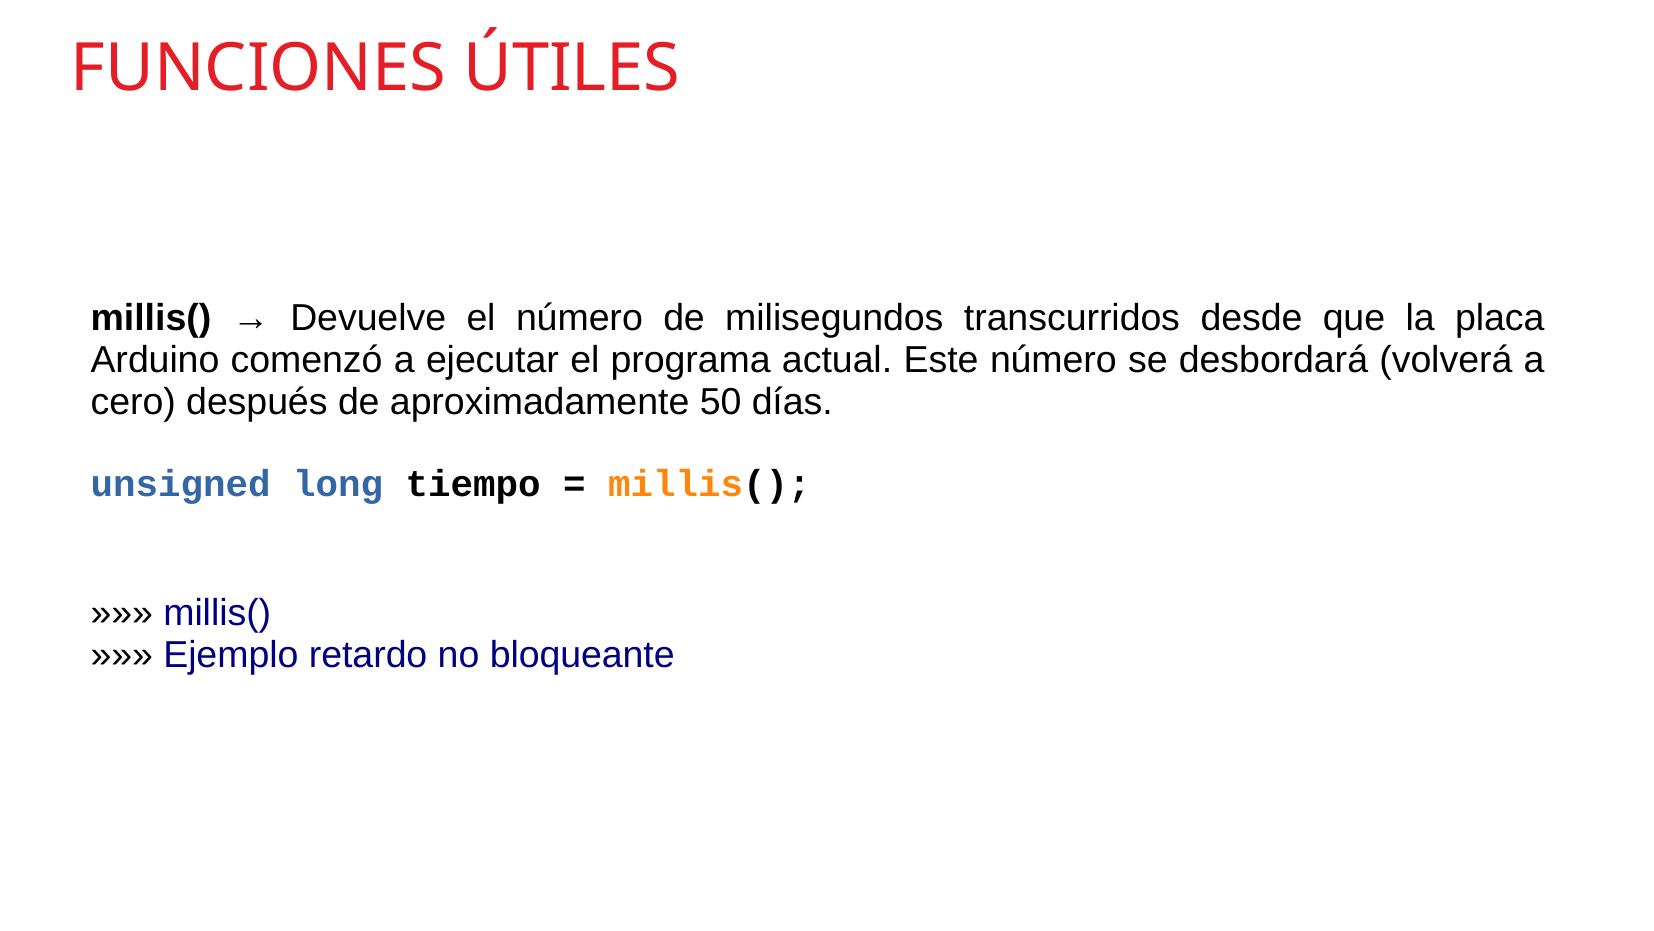

# FUNCIONES ÚTILES
millis() → Devuelve el número de milisegundos transcurridos desde que la placa Arduino comenzó a ejecutar el programa actual. Este número se desbordará (volverá a cero) después de aproximadamente 50 días.
unsigned long tiempo = millis();
»»» millis()
»»» Ejemplo retardo no bloqueante